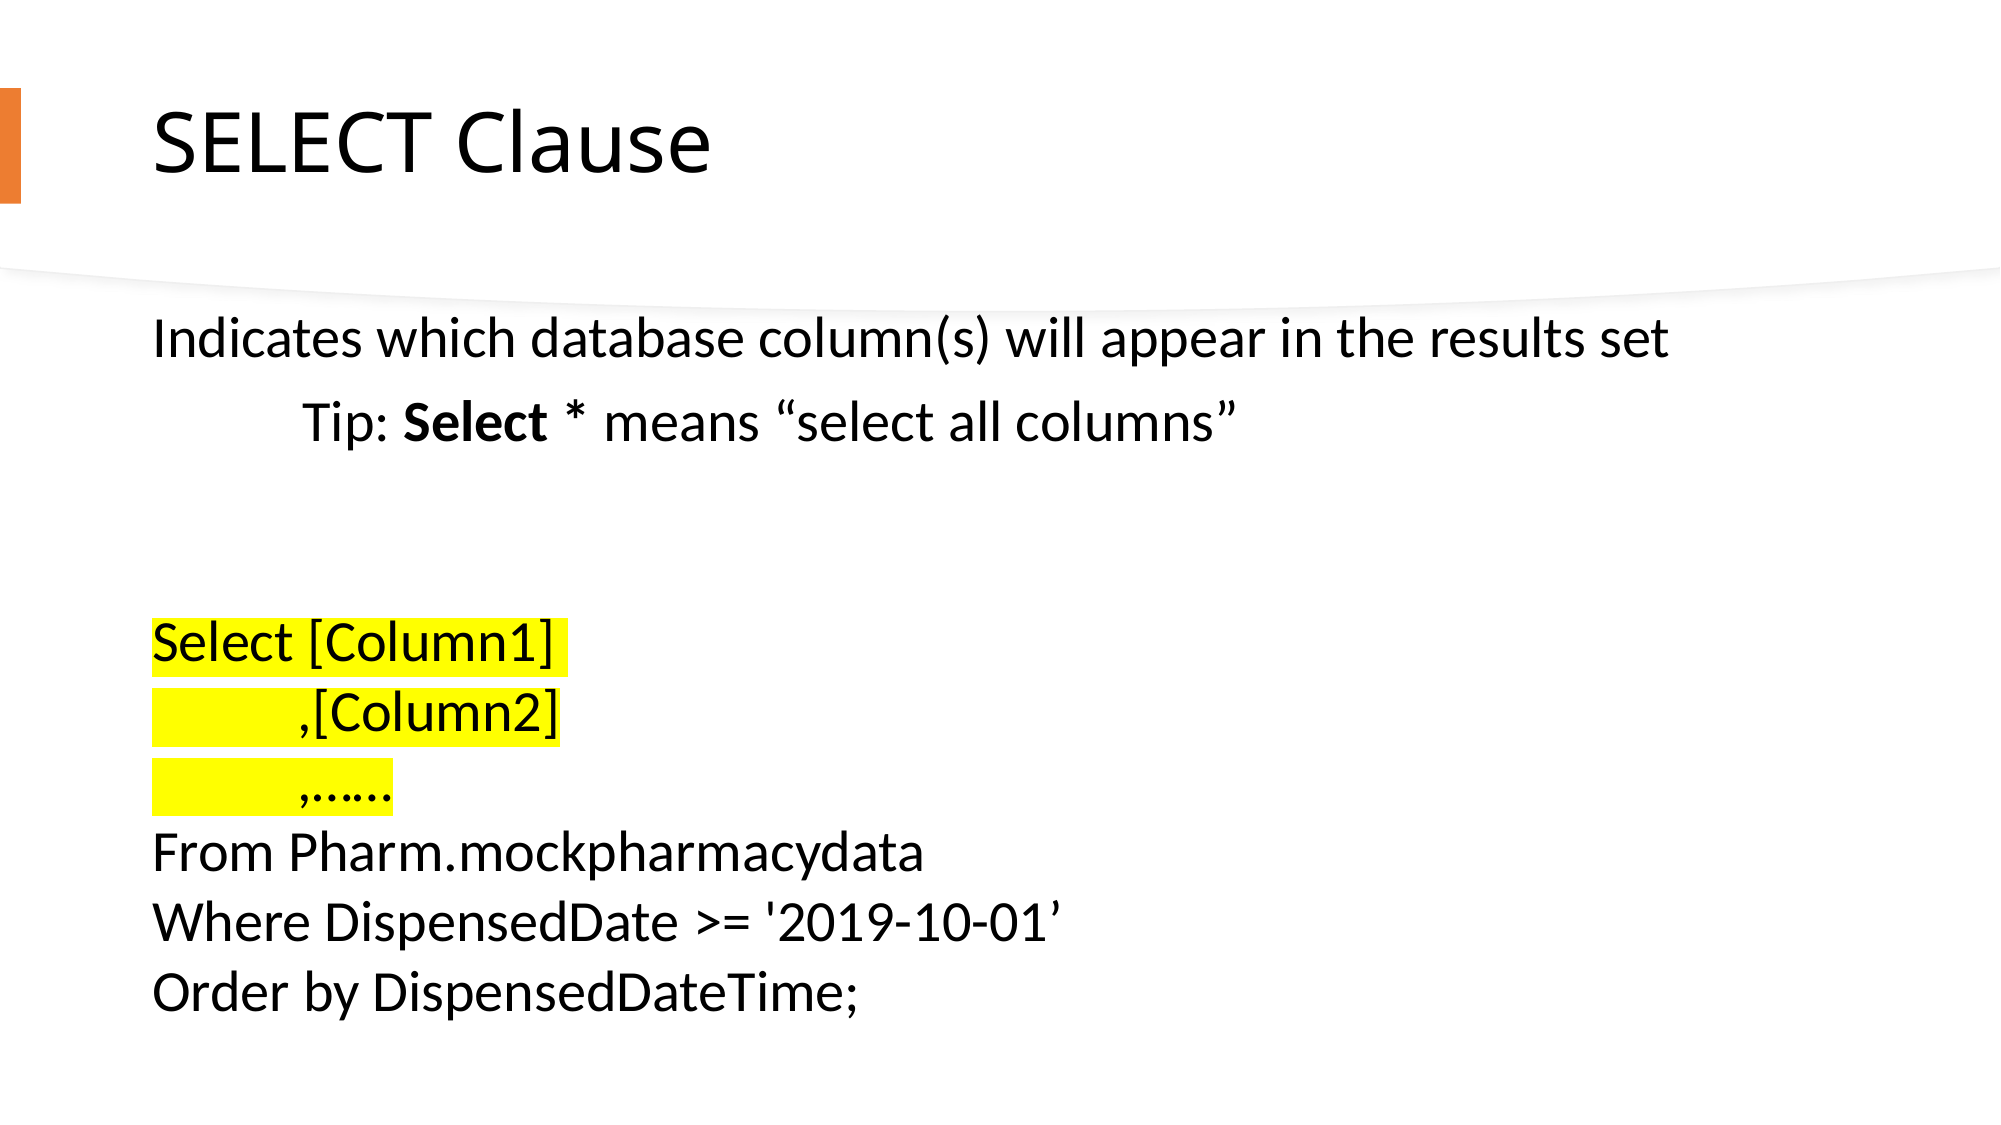

# SELECT Clause
Indicates which database column(s) will appear in the results set
	Tip: Select * means “select all columns”
Select [Column1]
 ,[Column2]
 ,……
From Pharm.mockpharmacydata
Where DispensedDate >= '2019-10-01’
Order by DispensedDateTime;